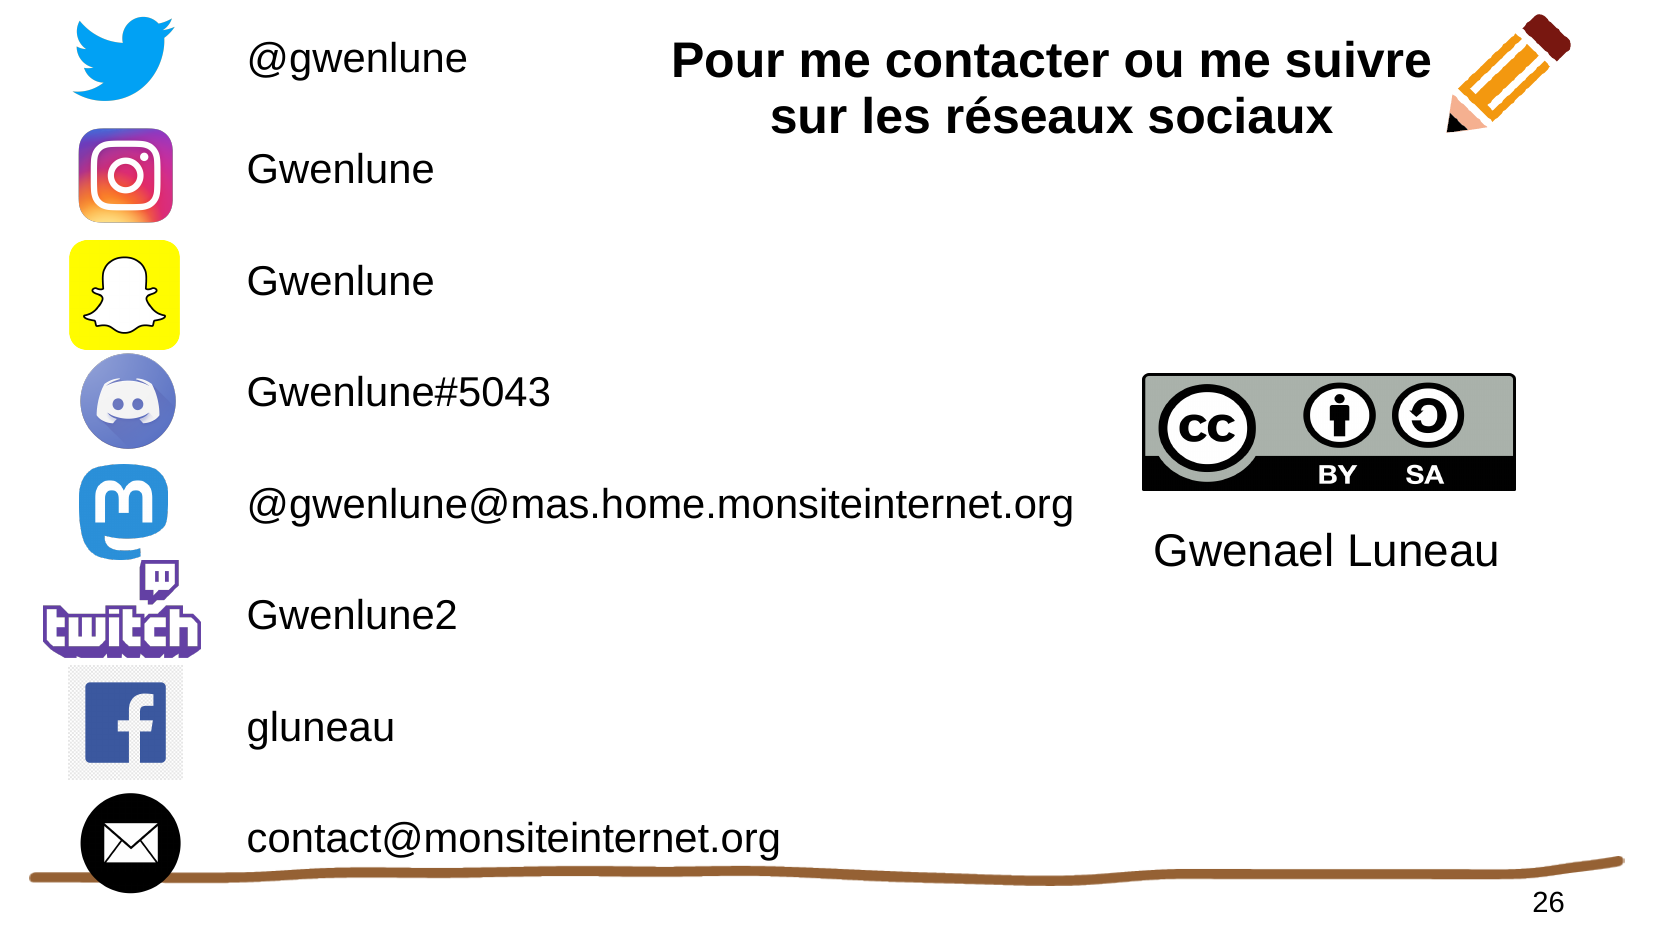

Pour me contacter ou me suivre
sur les réseaux sociaux
@gwenlune
Gwenlune
Gwenlune
Gwenlune#5043
@gwenlune@mas.home.monsiteinternet.org
Gwenlune2
gluneau
contact@monsiteinternet.org
# Gwenael Luneau
26